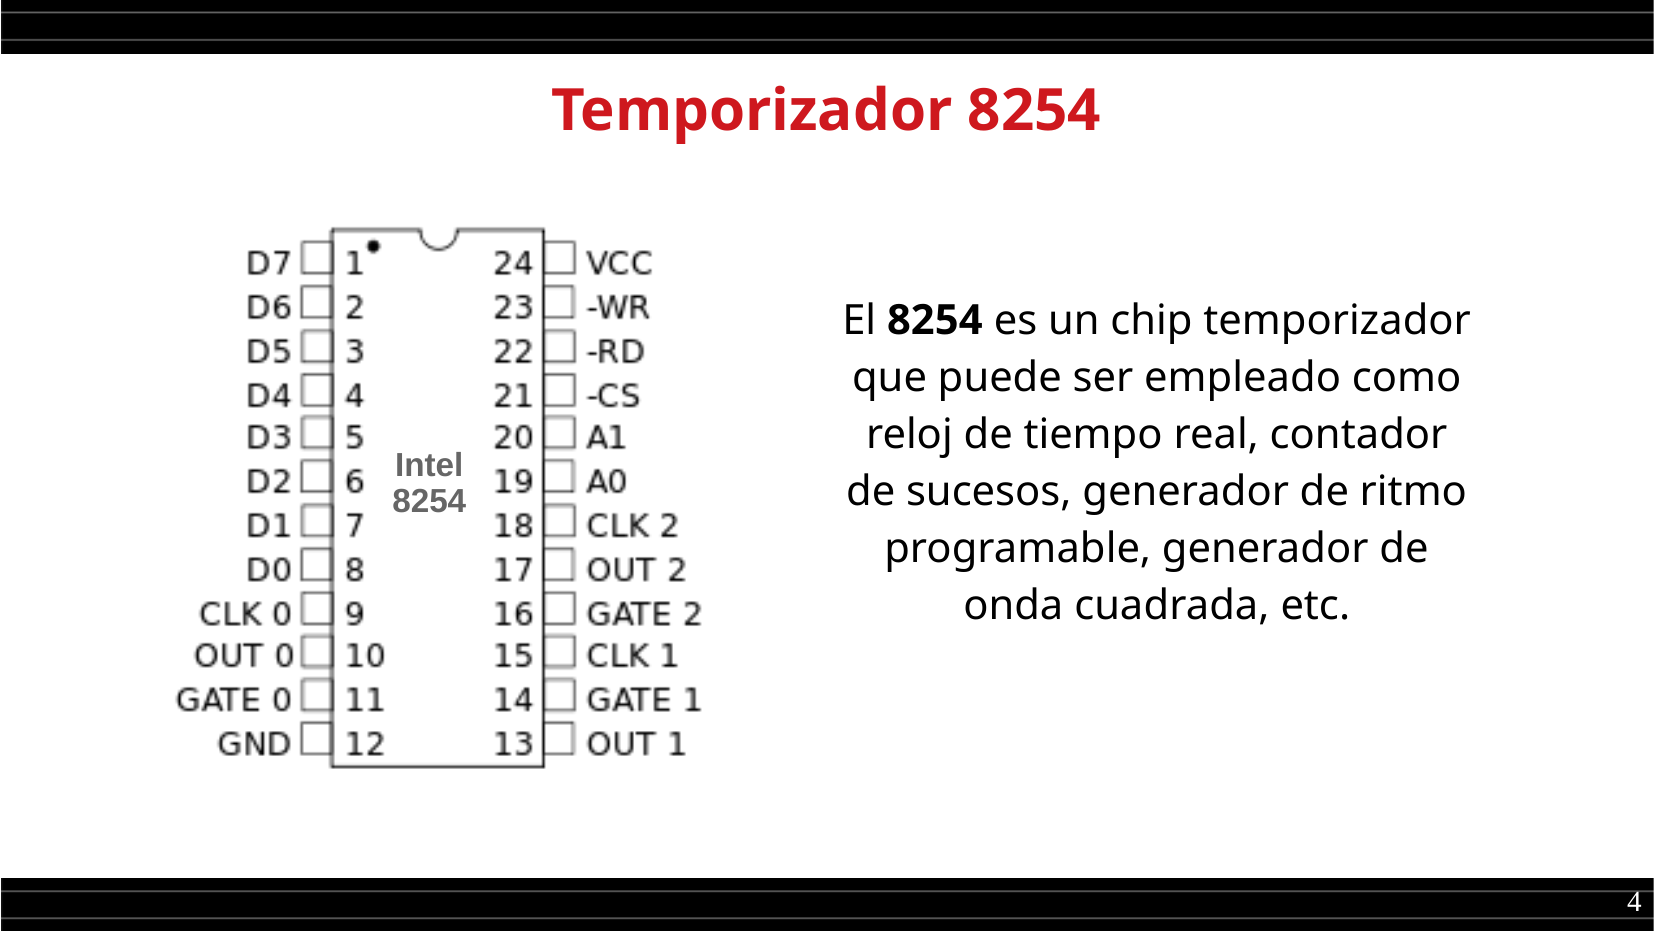

# Temporizador 8254
El 8254 es un chip temporizador que puede ser empleado como reloj de tiempo real, contador de sucesos, generador de ritmo programable, generador de onda cuadrada, etc.
Intel
8254